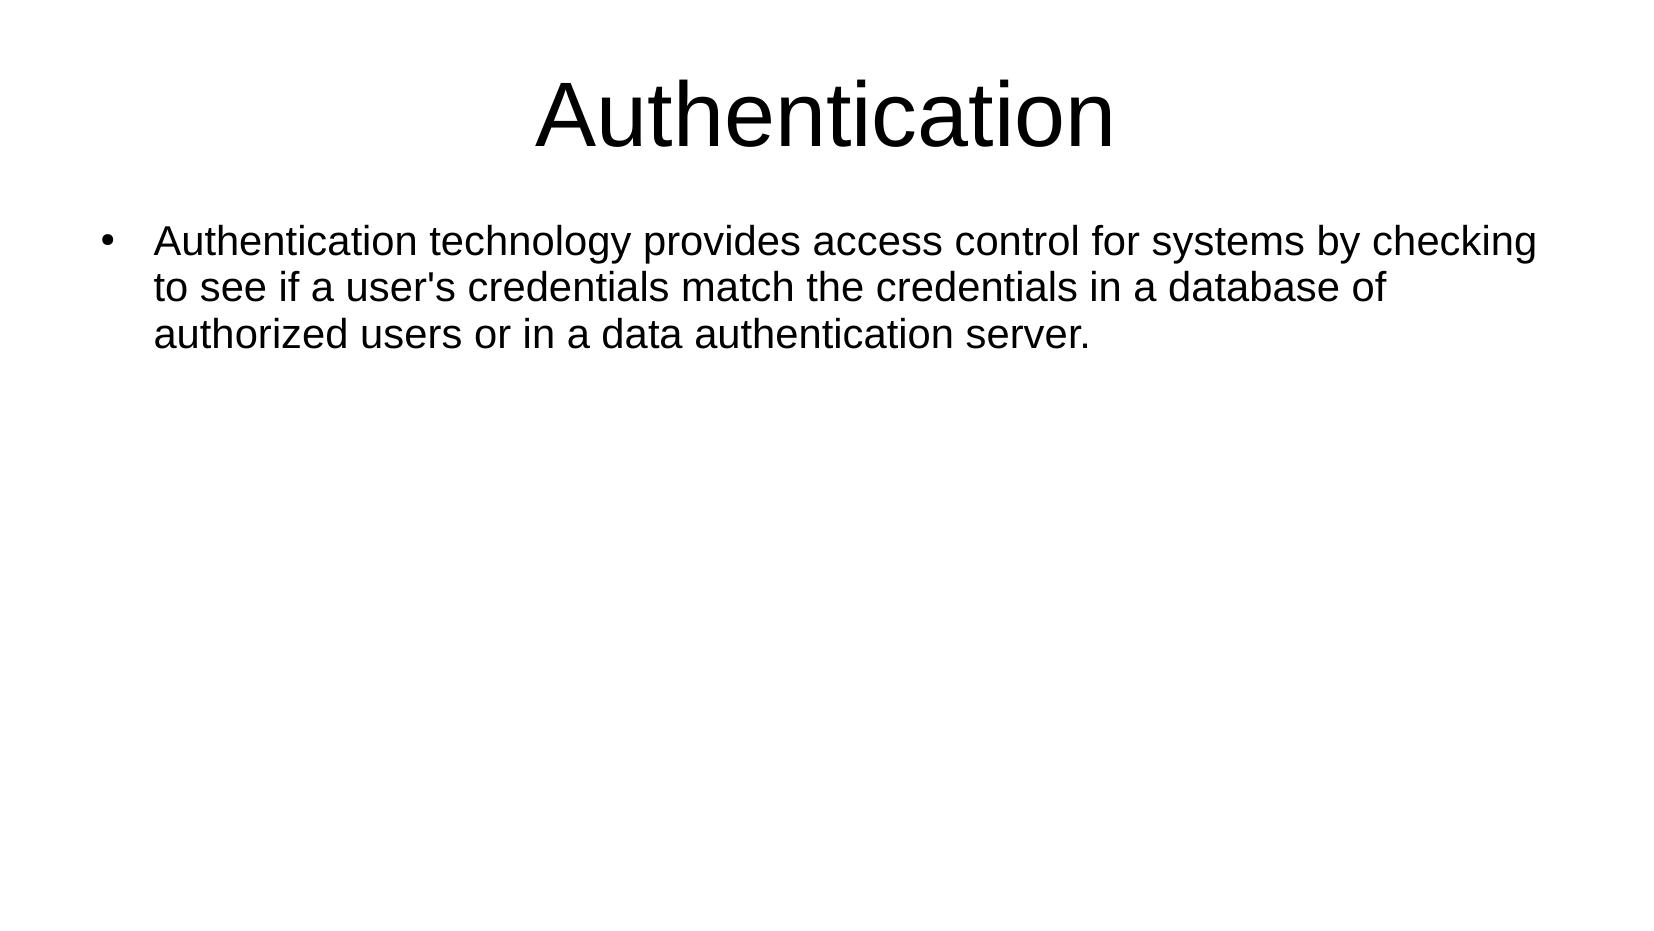

# Authentication
Authentication technology provides access control for systems by checking to see if a user's credentials match the credentials in a database of authorized users or in a data authentication server.